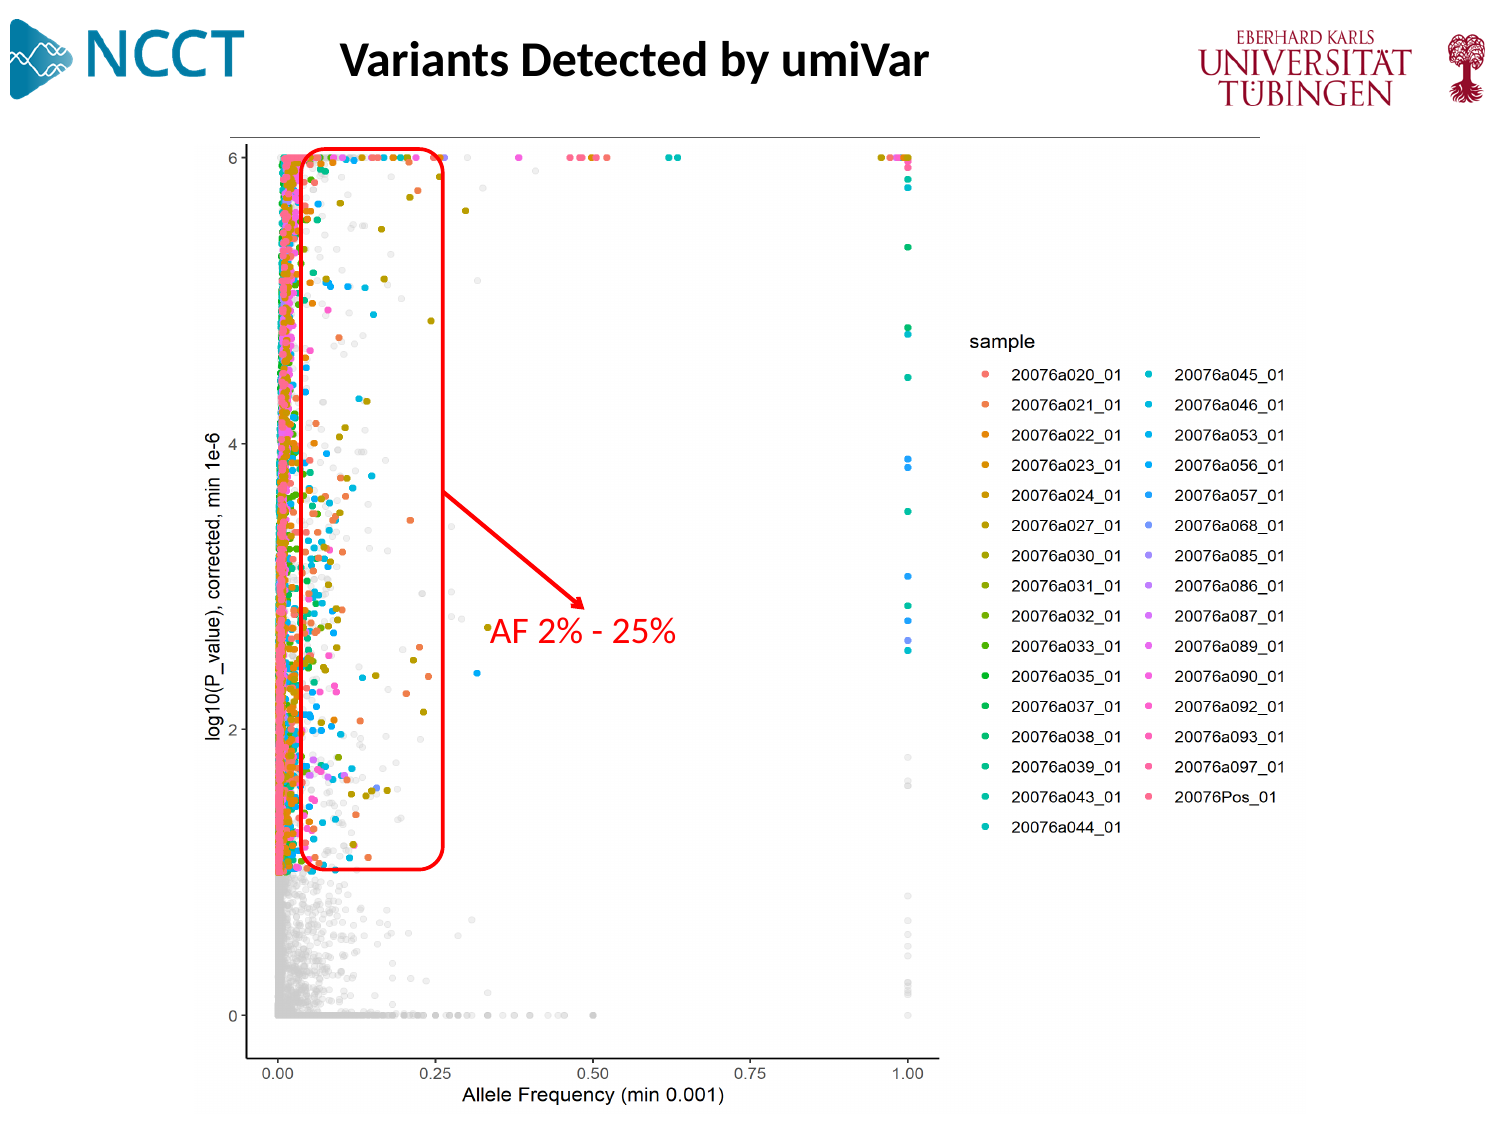

Variants Detected by umiVar
AF 2% - 25%